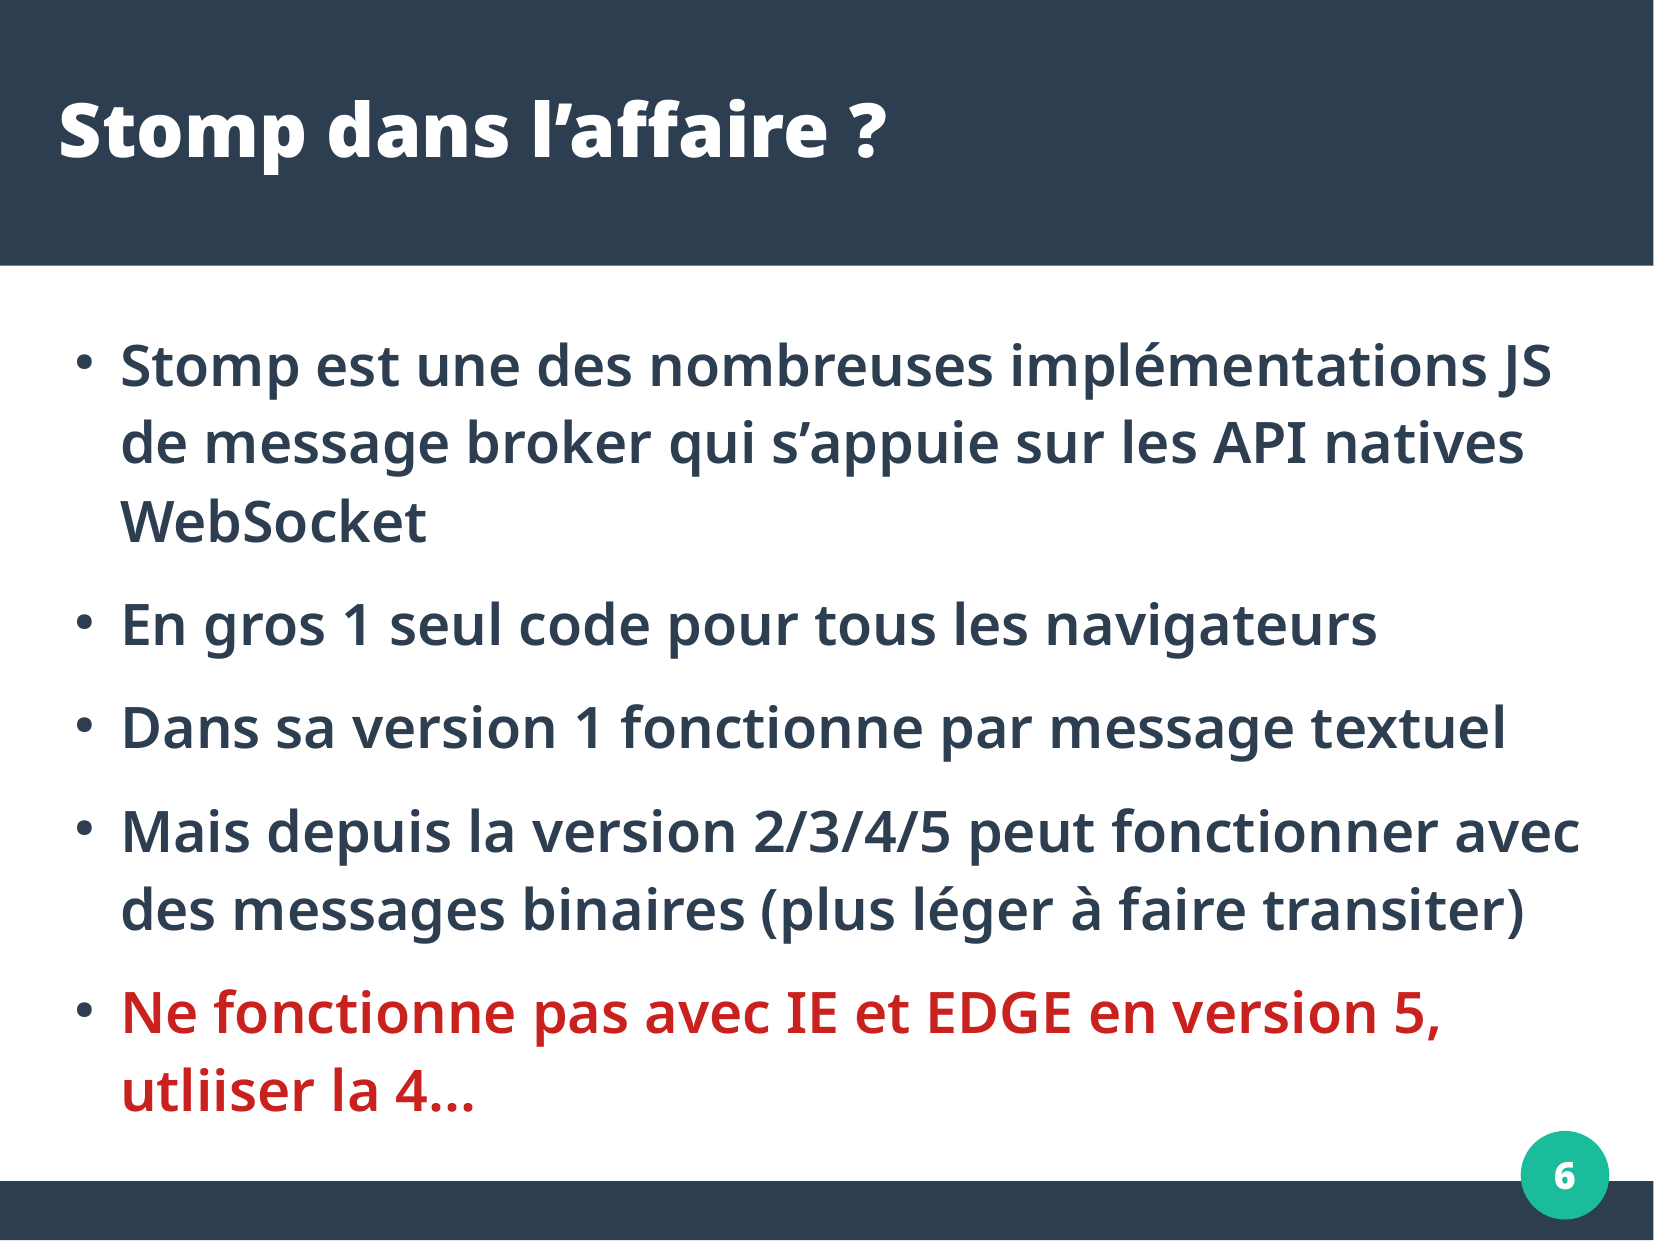

# Stomp dans l’affaire ?
Stomp est une des nombreuses implémentations JS de message broker qui s’appuie sur les API natives WebSocket
En gros 1 seul code pour tous les navigateurs
Dans sa version 1 fonctionne par message textuel
Mais depuis la version 2/3/4/5 peut fonctionner avec des messages binaires (plus léger à faire transiter)
Ne fonctionne pas avec IE et EDGE en version 5, utliiser la 4...
6